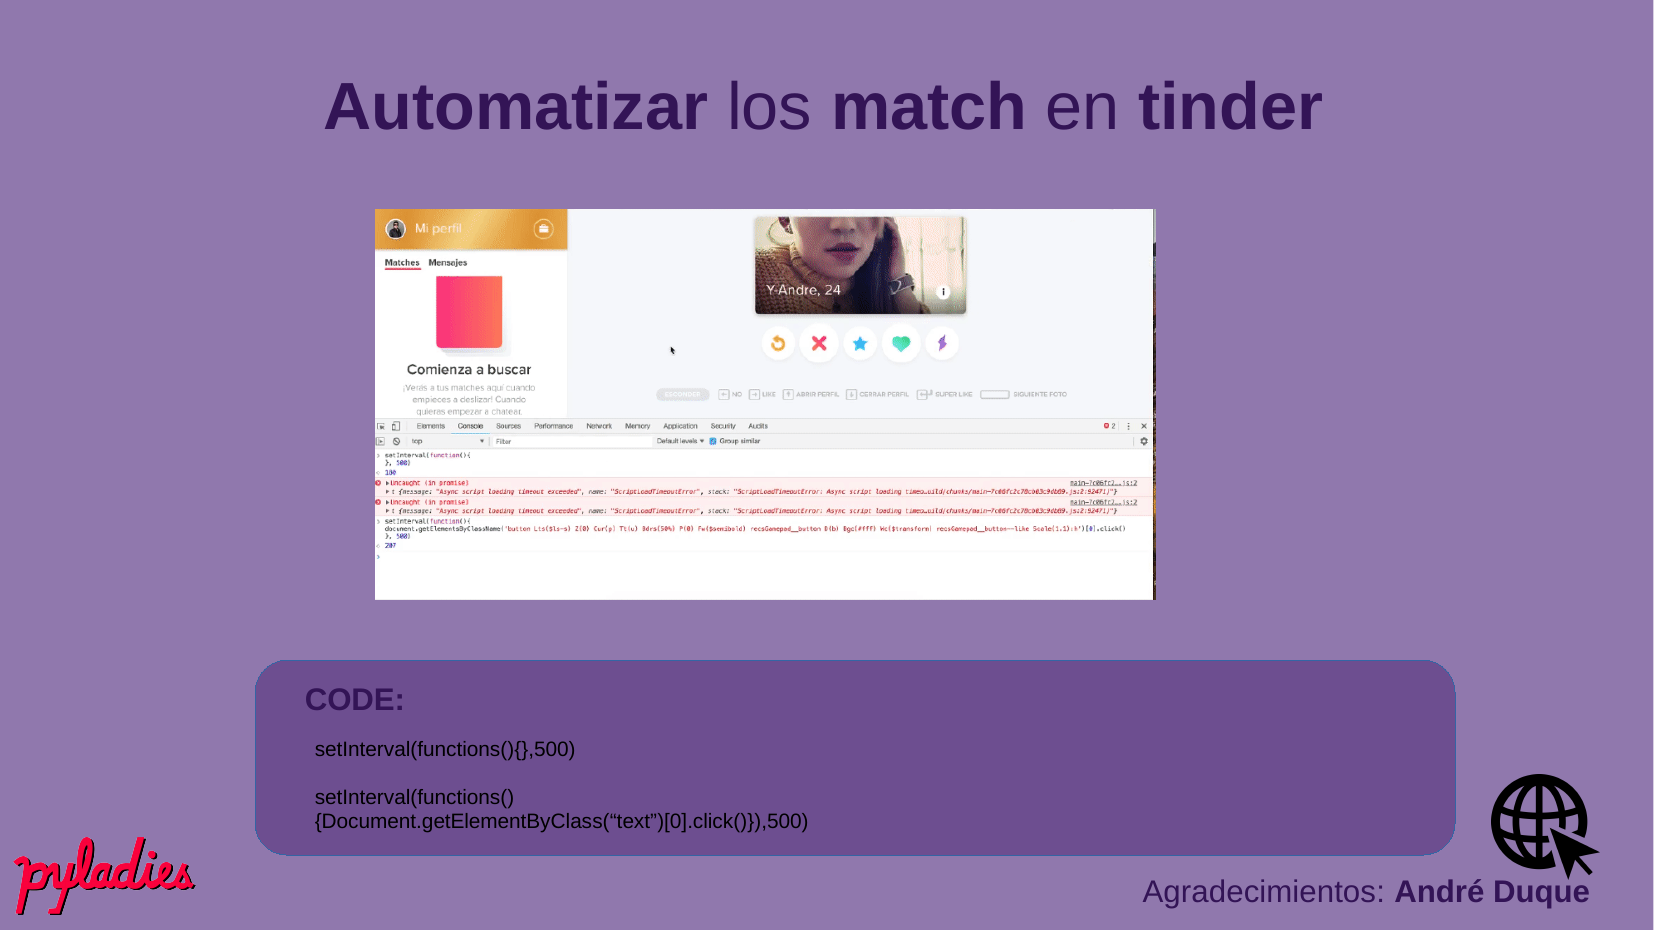

# Automatizar los match en tinder
CODE:
setInterval(functions(){},500)
setInterval(functions(){Document.getElementByClass(“text”)[0].click()}),500)
Agradecimientos: André Duque